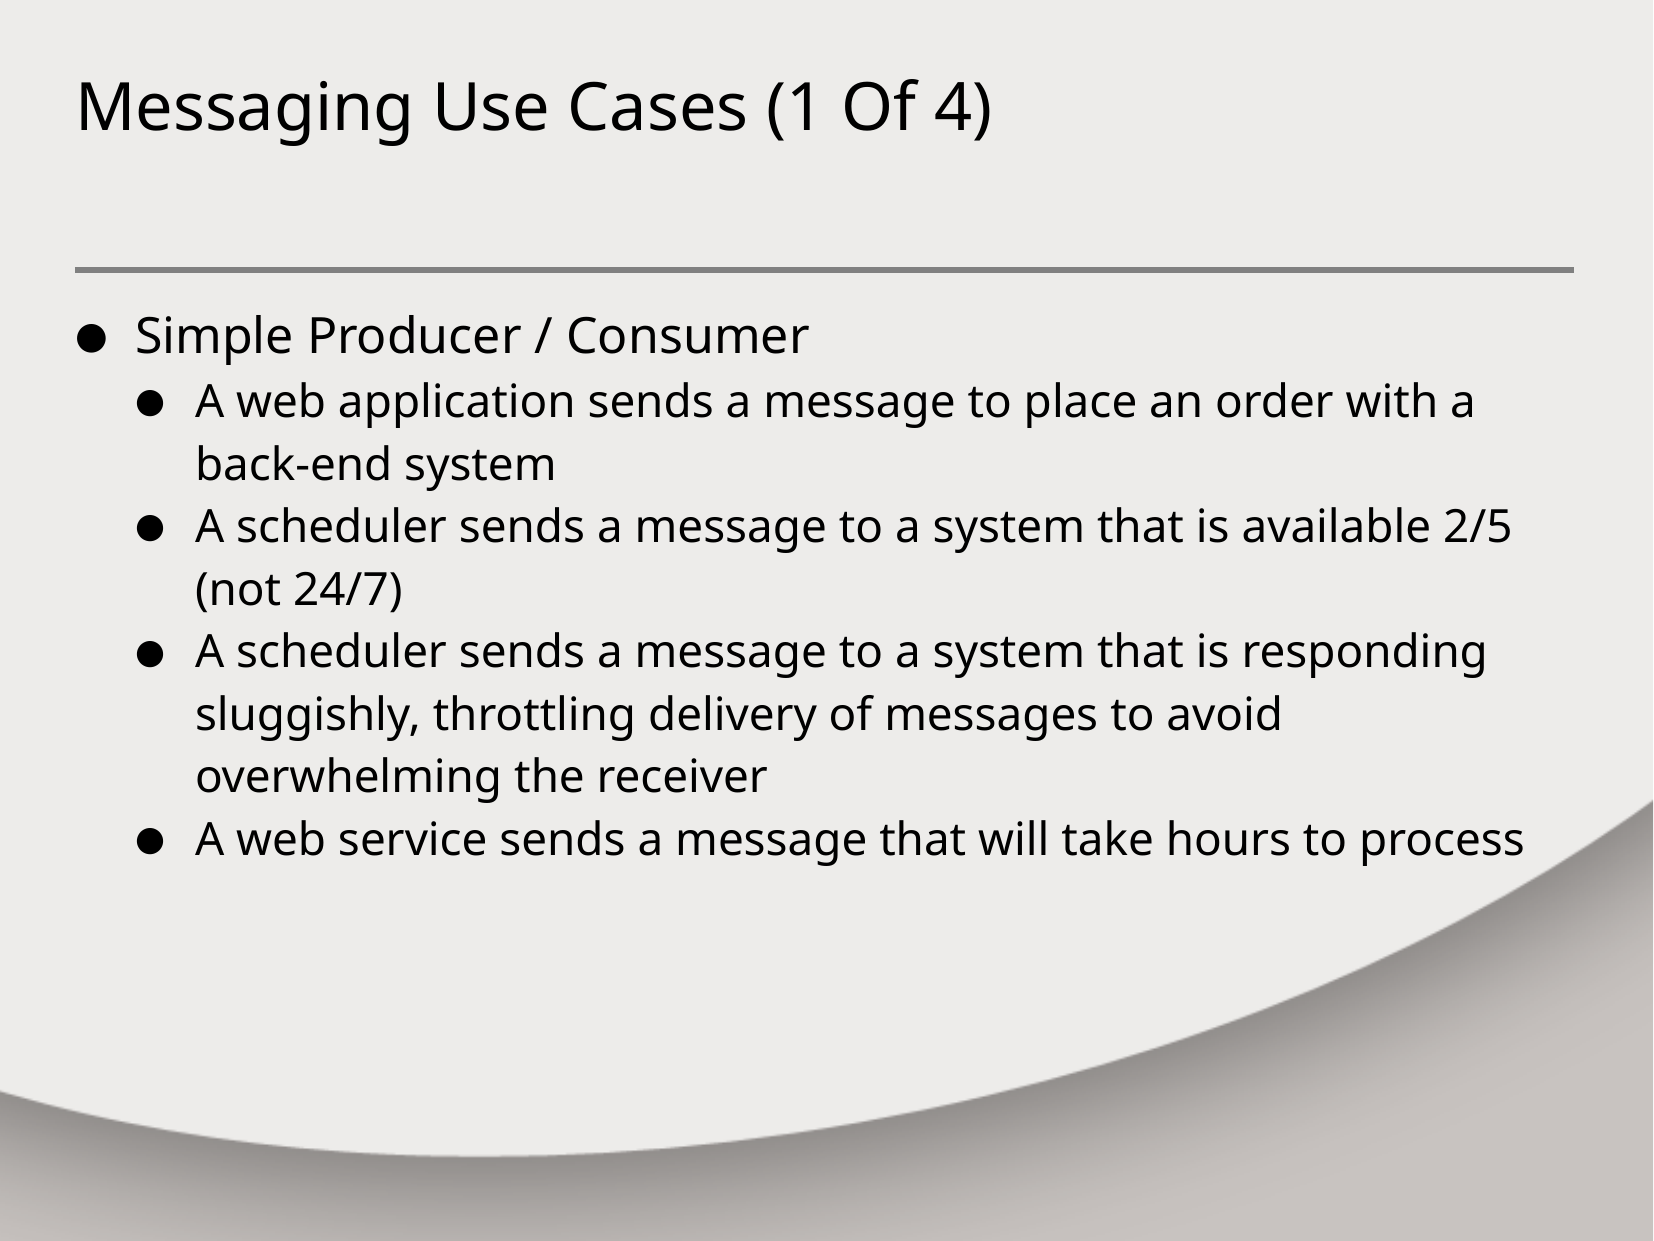

# Messaging Use Cases (1 Of 4)
Simple Producer / Consumer
A web application sends a message to place an order with a back-end system
A scheduler sends a message to a system that is available 2/5 (not 24/7)
A scheduler sends a message to a system that is responding sluggishly, throttling delivery of messages to avoid overwhelming the receiver
A web service sends a message that will take hours to process